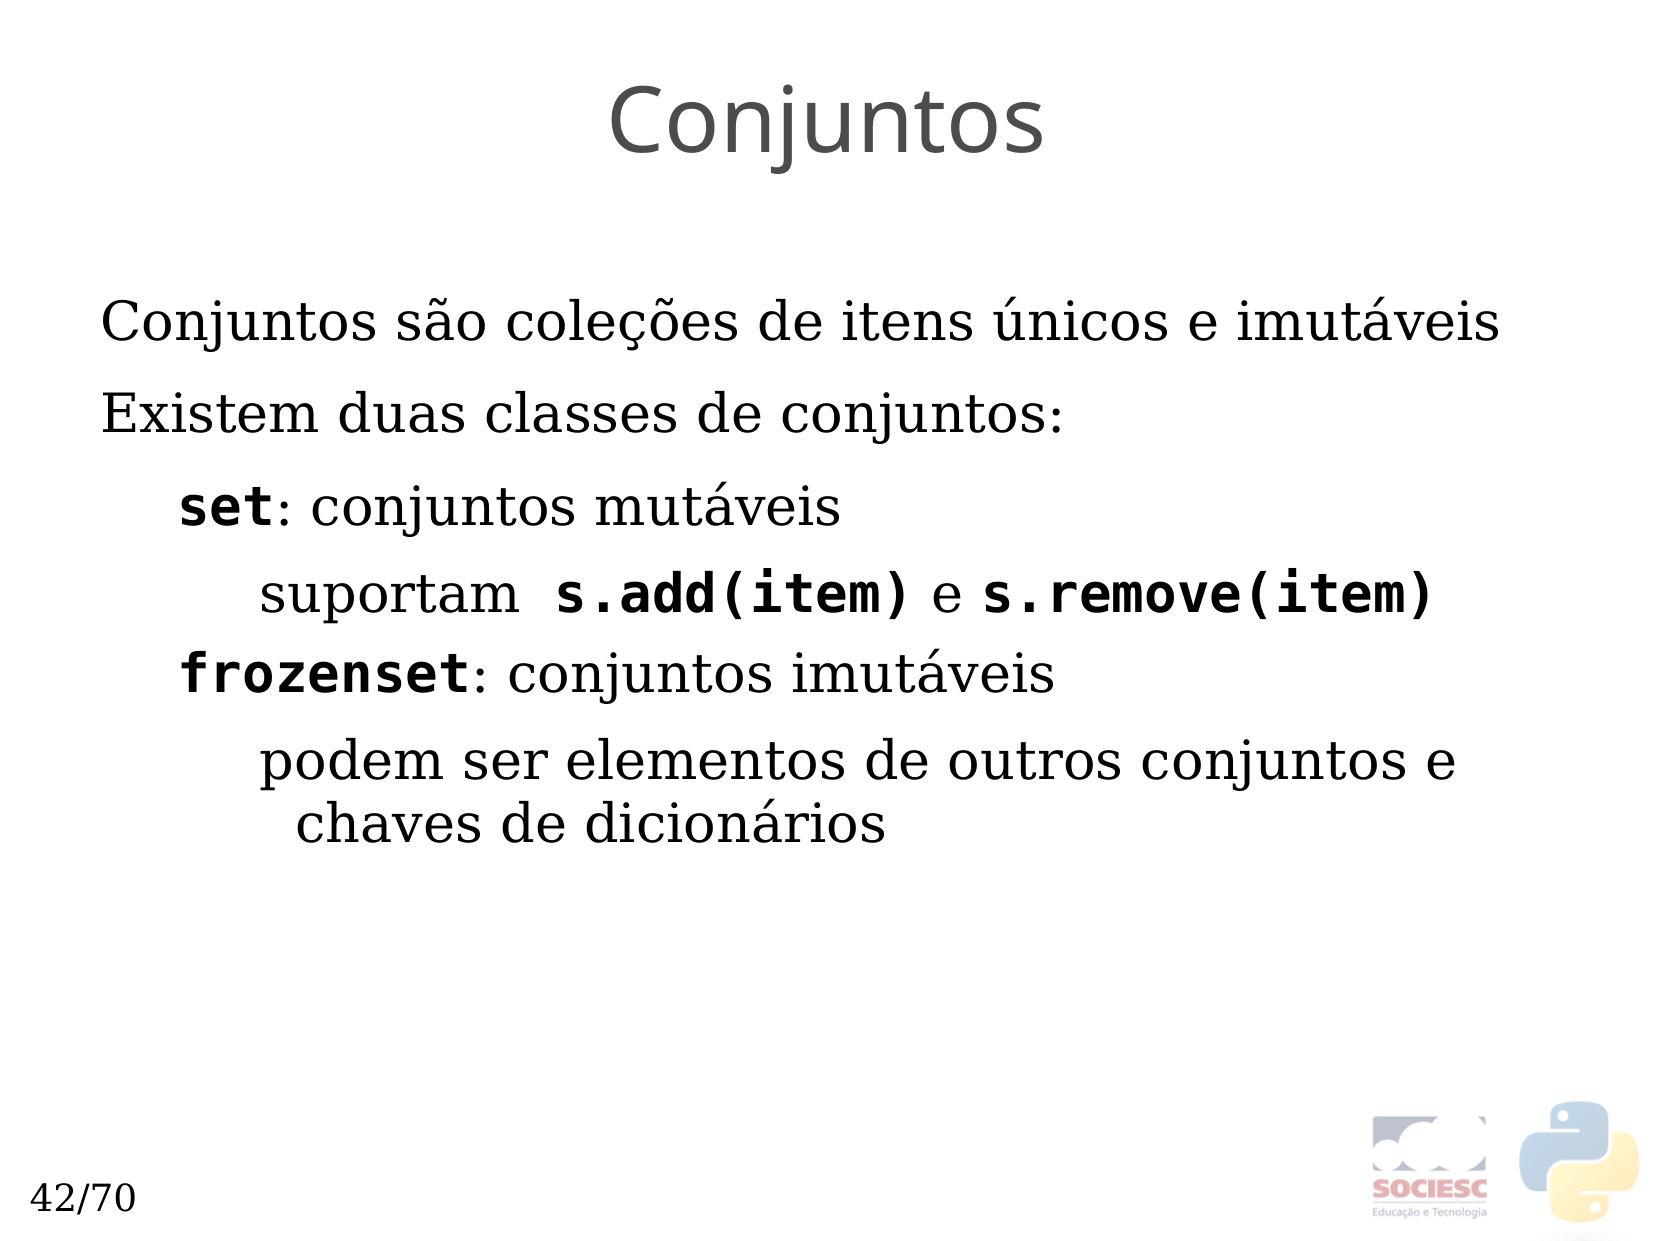

# Conjuntos
Conjuntos são coleções de itens únicos e imutáveis
Existem duas classes de conjuntos:
set: conjuntos mutáveis
suportam s.add(item) e s.remove(item)
frozenset: conjuntos imutáveis
podem ser elementos de outros conjuntos e chaves de dicionários